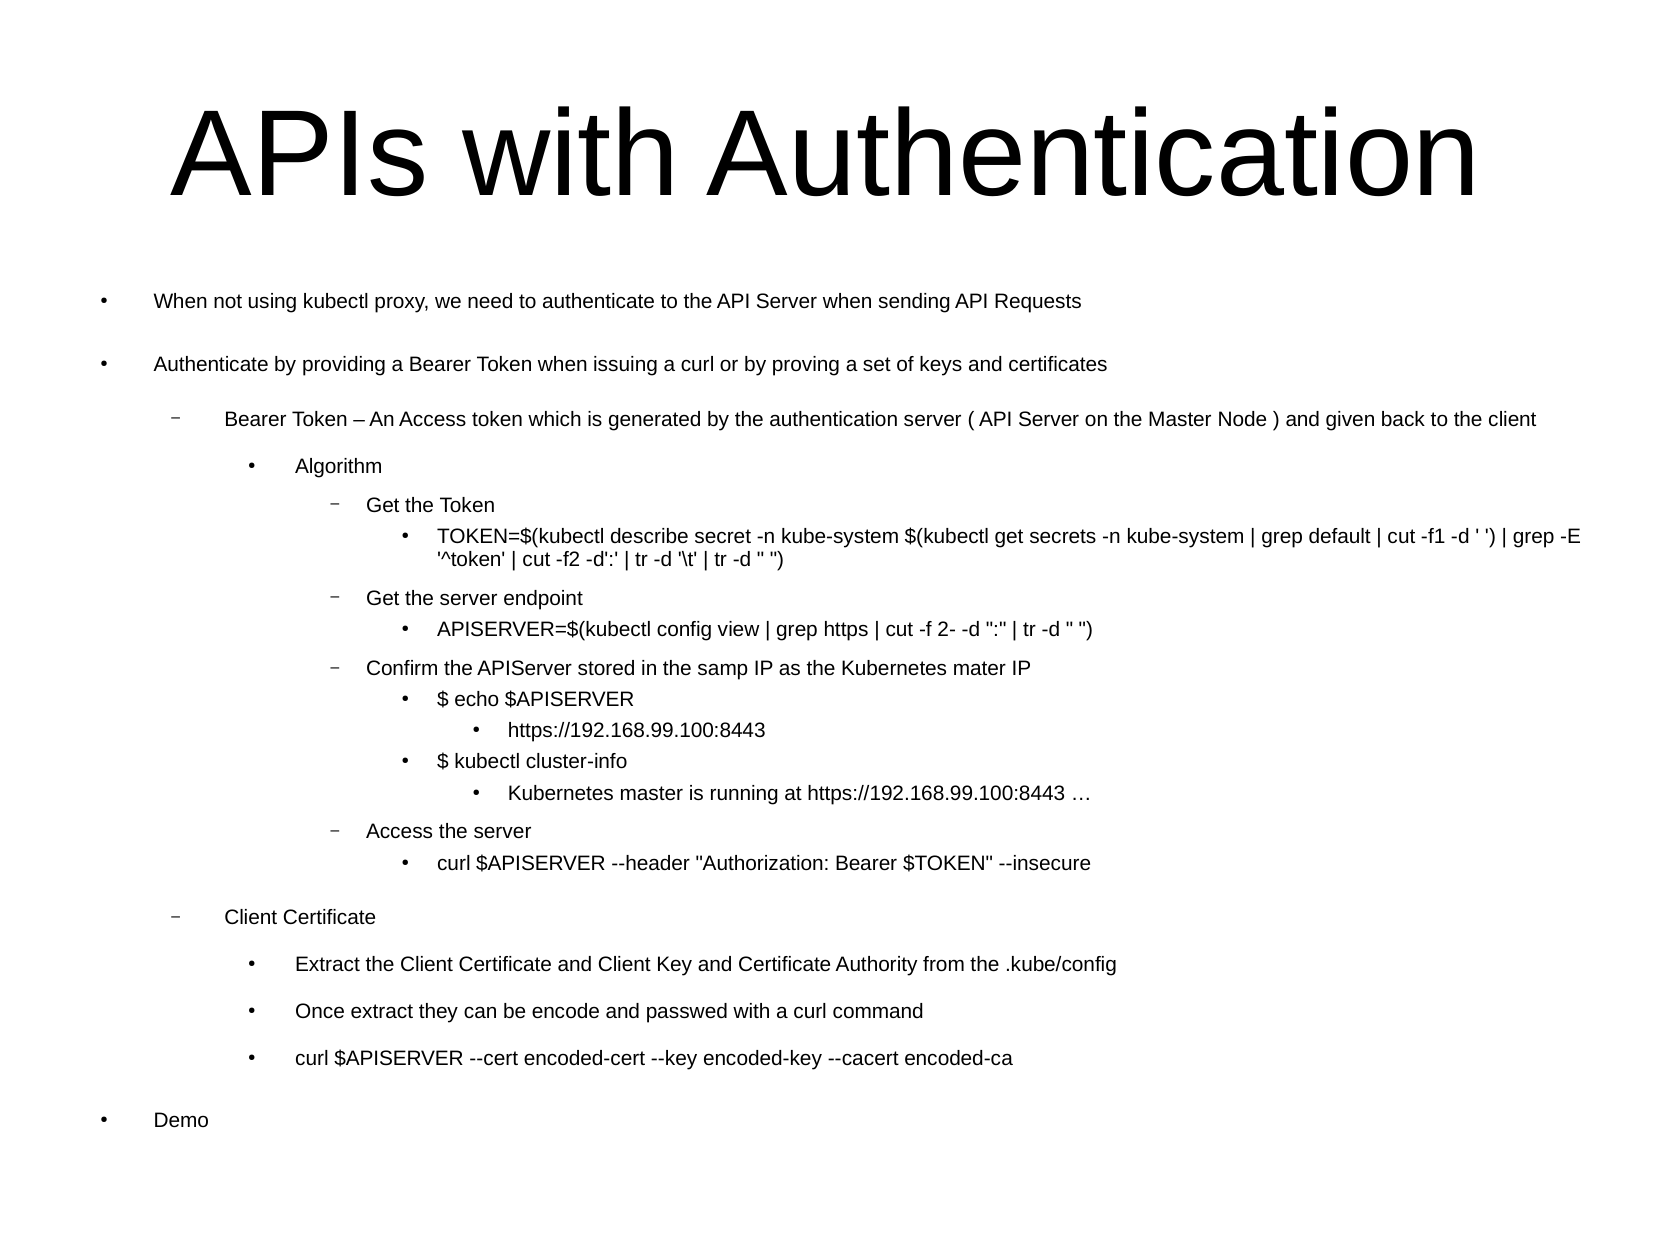

# APIs with Authentication
When not using kubectl proxy, we need to authenticate to the API Server when sending API Requests
Authenticate by providing a Bearer Token when issuing a curl or by proving a set of keys and certificates
Bearer Token – An Access token which is generated by the authentication server ( API Server on the Master Node ) and given back to the client
Algorithm
Get the Token
TOKEN=$(kubectl describe secret -n kube-system $(kubectl get secrets -n kube-system | grep default | cut -f1 -d ' ') | grep -E '^token' | cut -f2 -d':' | tr -d '\t' | tr -d " ")
Get the server endpoint
APISERVER=$(kubectl config view | grep https | cut -f 2- -d ":" | tr -d " ")
Confirm the APIServer stored in the samp IP as the Kubernetes mater IP
$ echo $APISERVER
https://192.168.99.100:8443
$ kubectl cluster-info
Kubernetes master is running at https://192.168.99.100:8443 …
Access the server
curl $APISERVER --header "Authorization: Bearer $TOKEN" --insecure
Client Certificate
Extract the Client Certificate and Client Key and Certificate Authority from the .kube/config
Once extract they can be encode and passwed with a curl command
curl $APISERVER --cert encoded-cert --key encoded-key --cacert encoded-ca
Demo